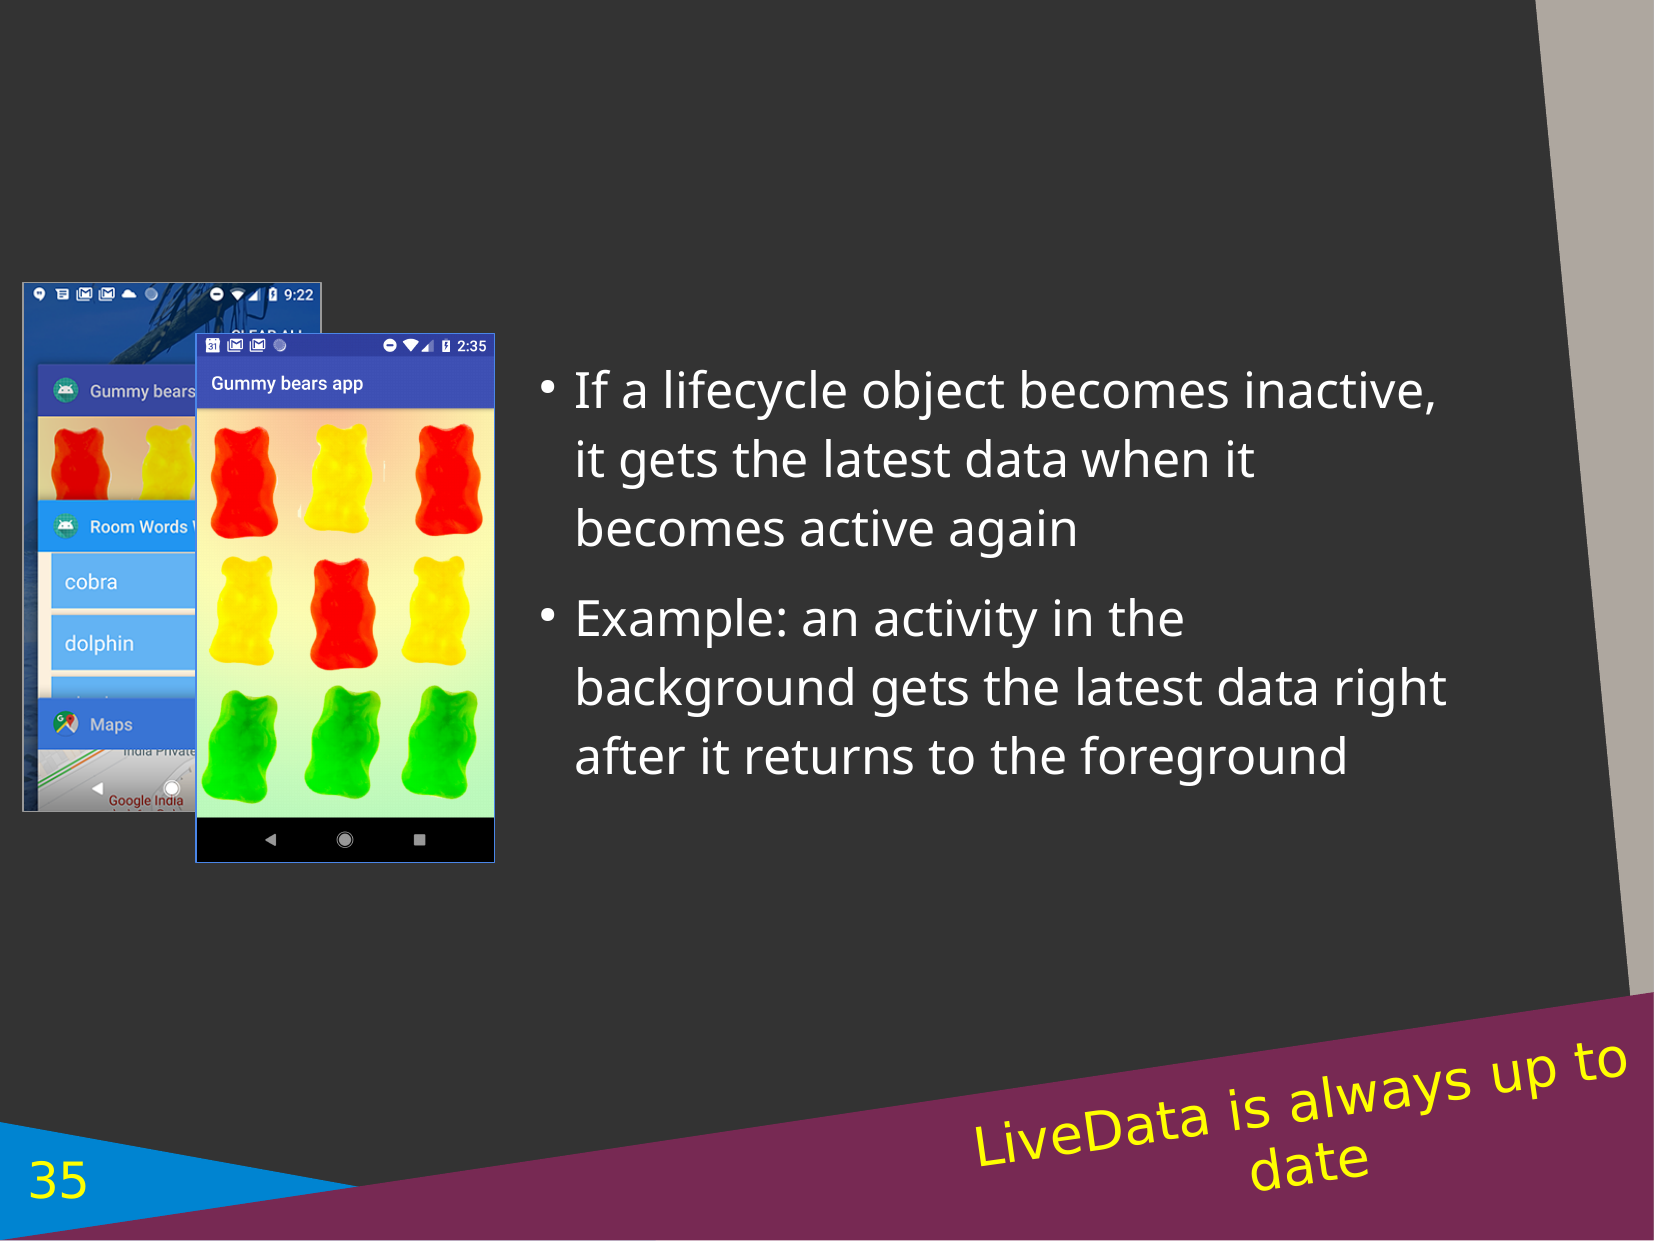

If a lifecycle object becomes inactive, it gets the latest data when it becomes active again
Example: an activity in the background gets the latest data right after it returns to the foreground
# LiveData is always up to date
35